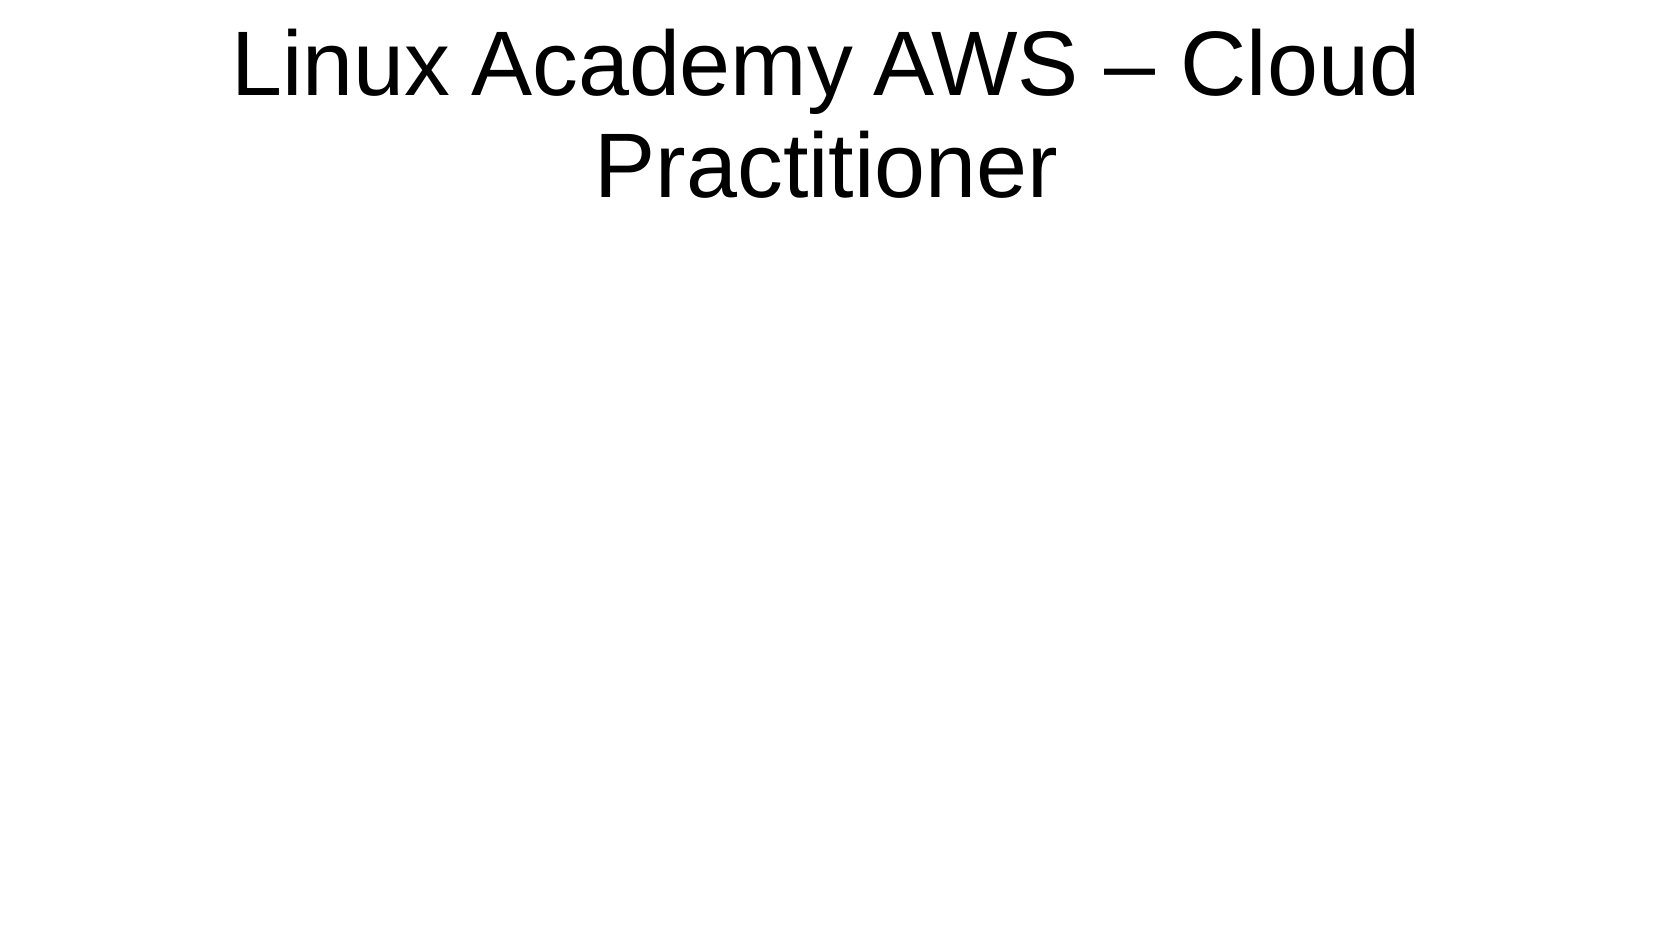

# Linux Academy AWS – Cloud Practitioner